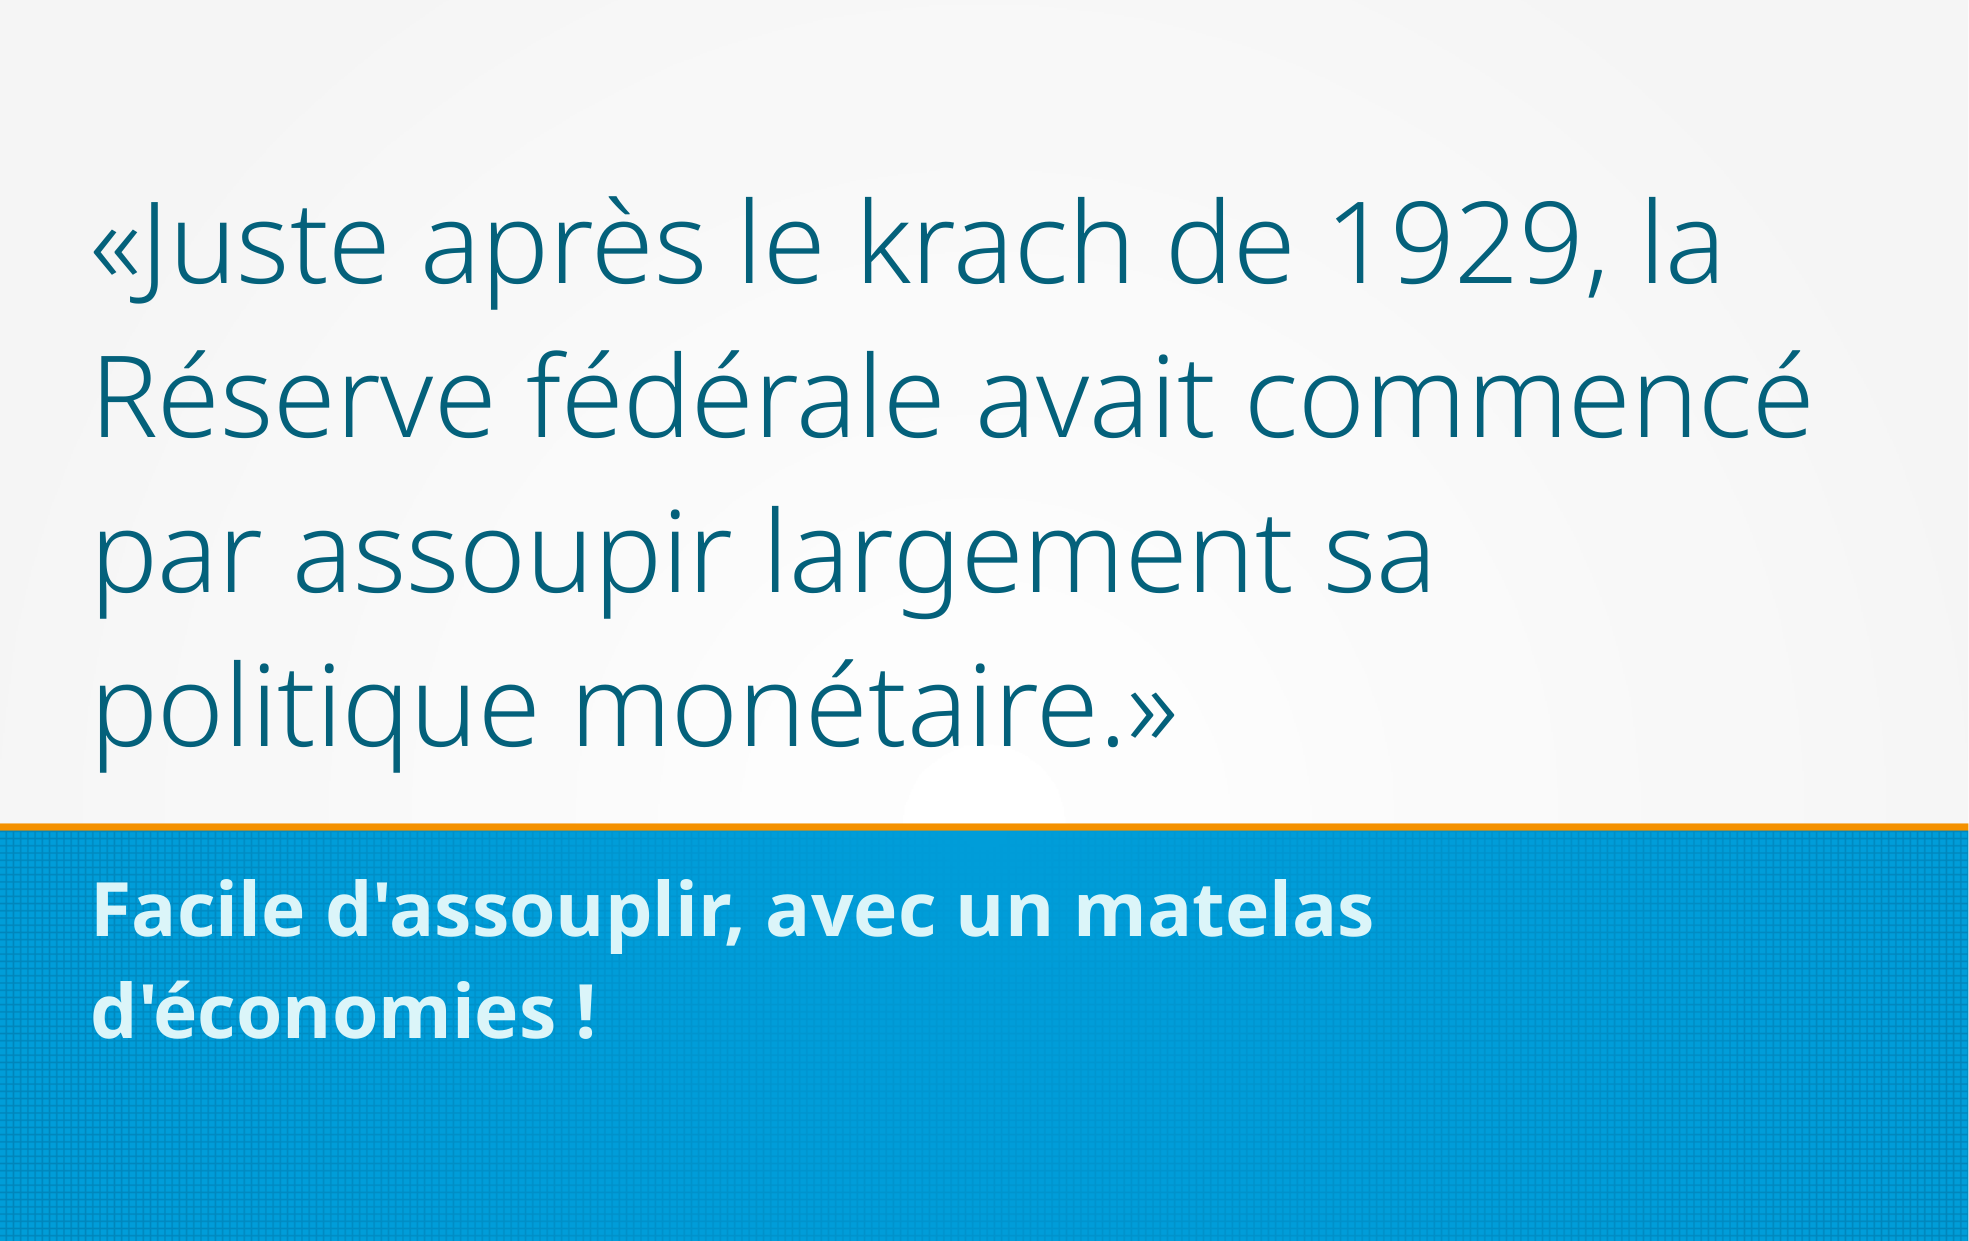

# «Juste après le krach de 1929, la Réserve fédérale avait commencé par assoupir largement sa politique monétaire.»
Facile d'assouplir, avec un matelas d'économies !